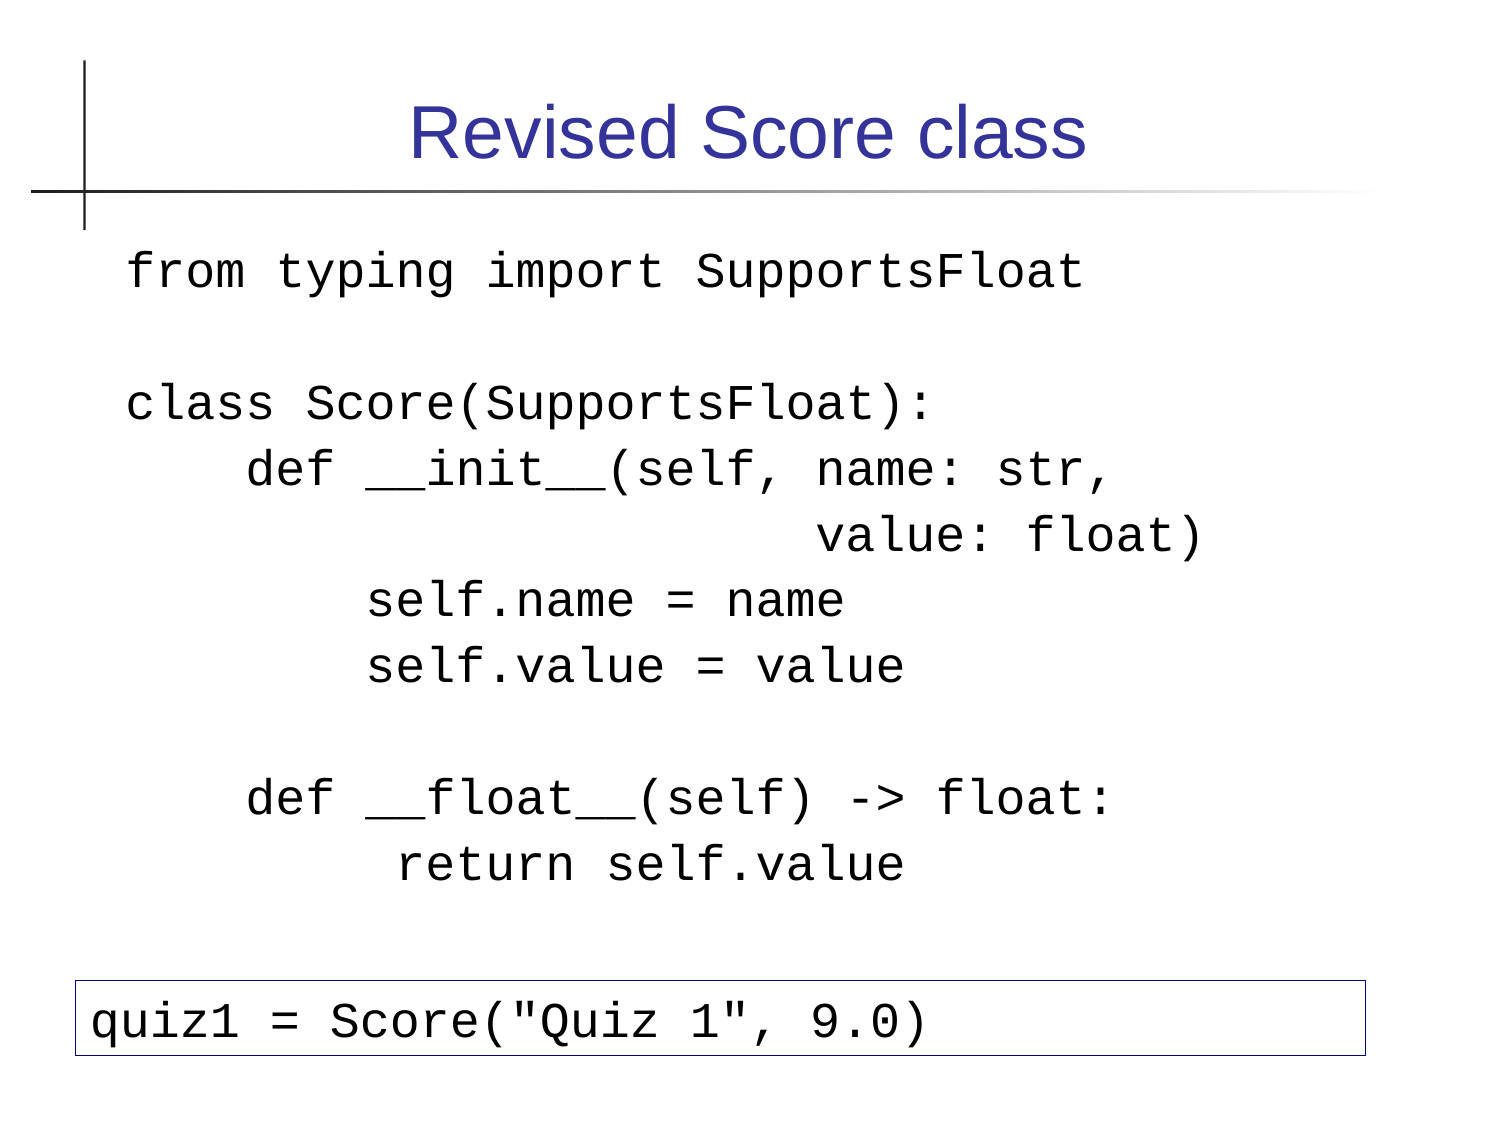

# Revised Score class
from typing import SupportsFloat
class Score(SupportsFloat):
 def __init__(self, name: str,
 value: float)
 self.name = name
 self.value = value
 def __float__(self) -> float:
 return self.value
quiz1 = Score("Quiz 1", 9.0)